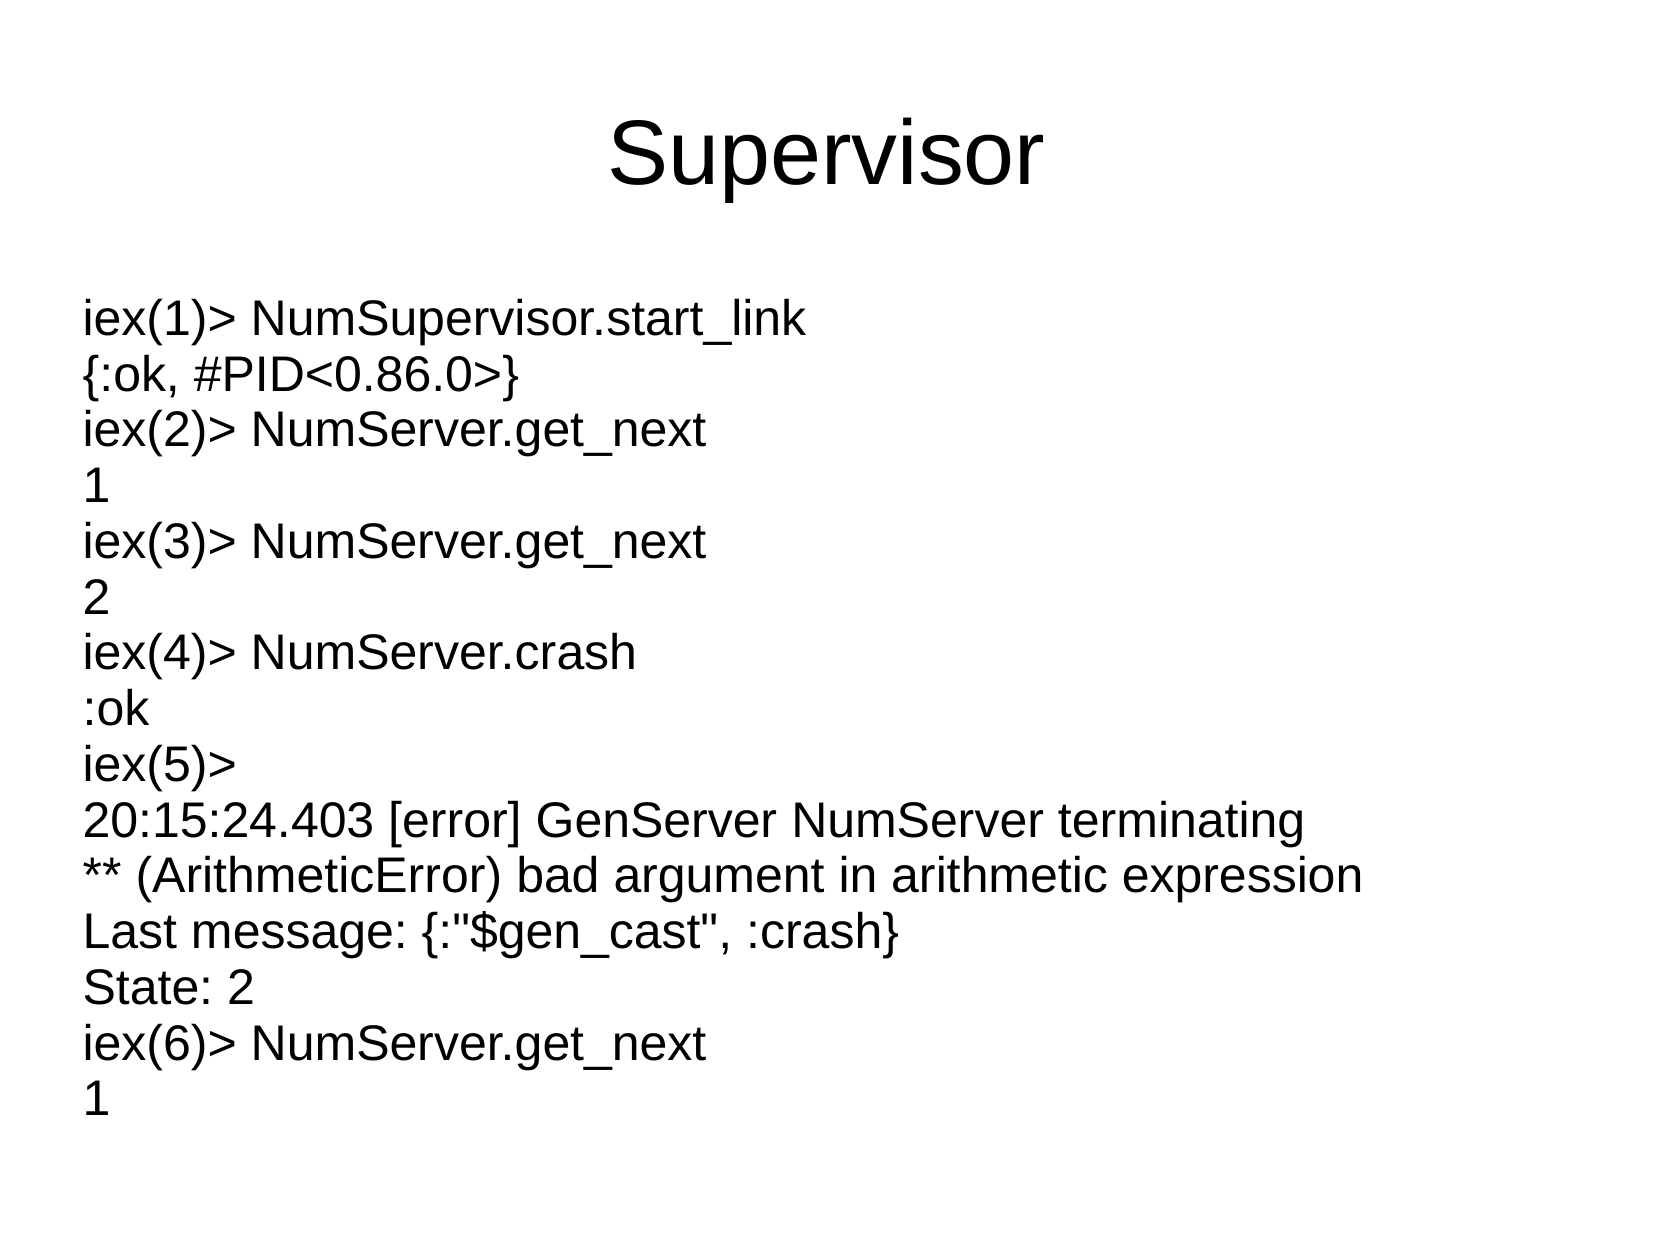

# Supervisor
iex(1)> NumSupervisor.start_link
{:ok, #PID<0.86.0>}
iex(2)> NumServer.get_next
1
iex(3)> NumServer.get_next
2
iex(4)> NumServer.crash
:ok
iex(5)>
20:15:24.403 [error] GenServer NumServer terminating
** (ArithmeticError) bad argument in arithmetic expression
Last message: {:"$gen_cast", :crash}
State: 2
iex(6)> NumServer.get_next
1